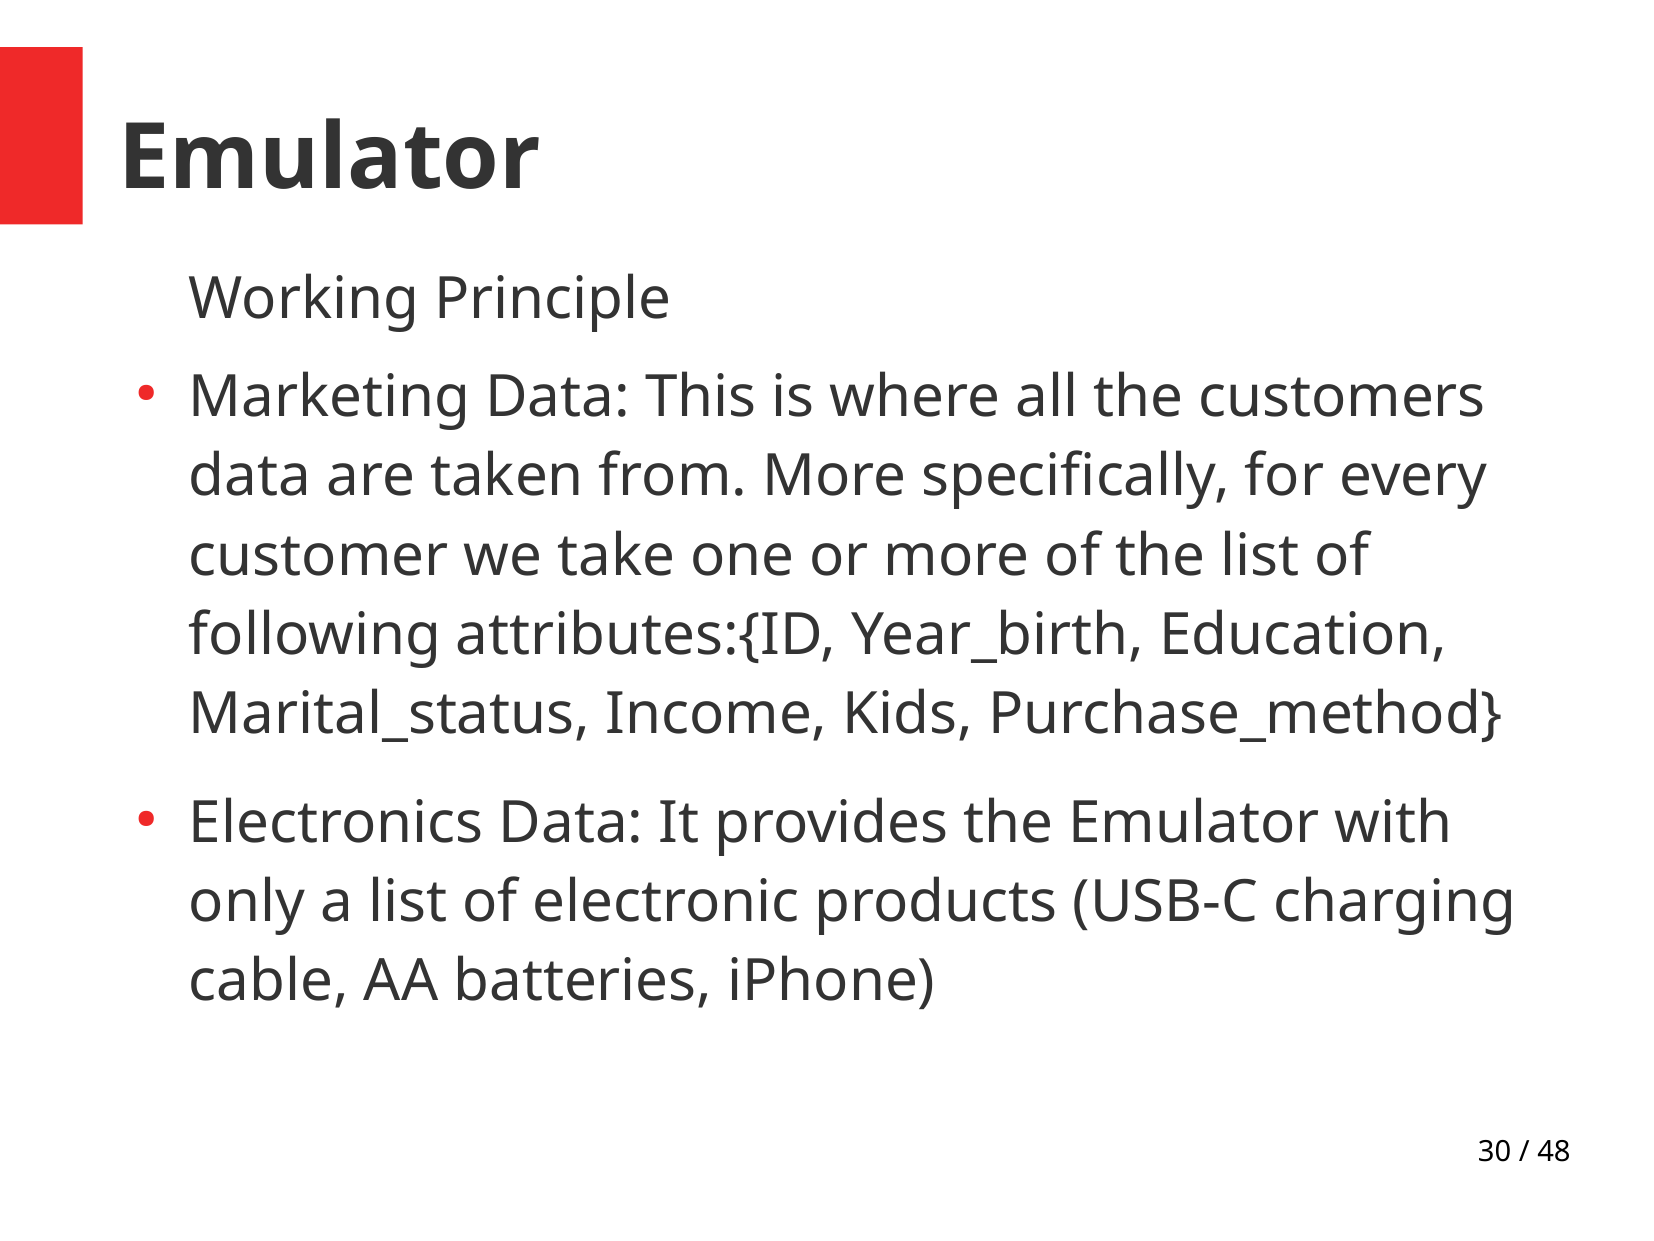

# Emulator
Working Principle
Marketing Data: This is where all the customers data are taken from. More specifically, for every customer we take one or more of the list of following attributes:{ID, Year_birth, Education, Marital_status, Income, Kids, Purchase_method}
Electronics Data: It provides the Emulator with only a list of electronic products (USB-C charging cable, AA batteries, iPhone)
30